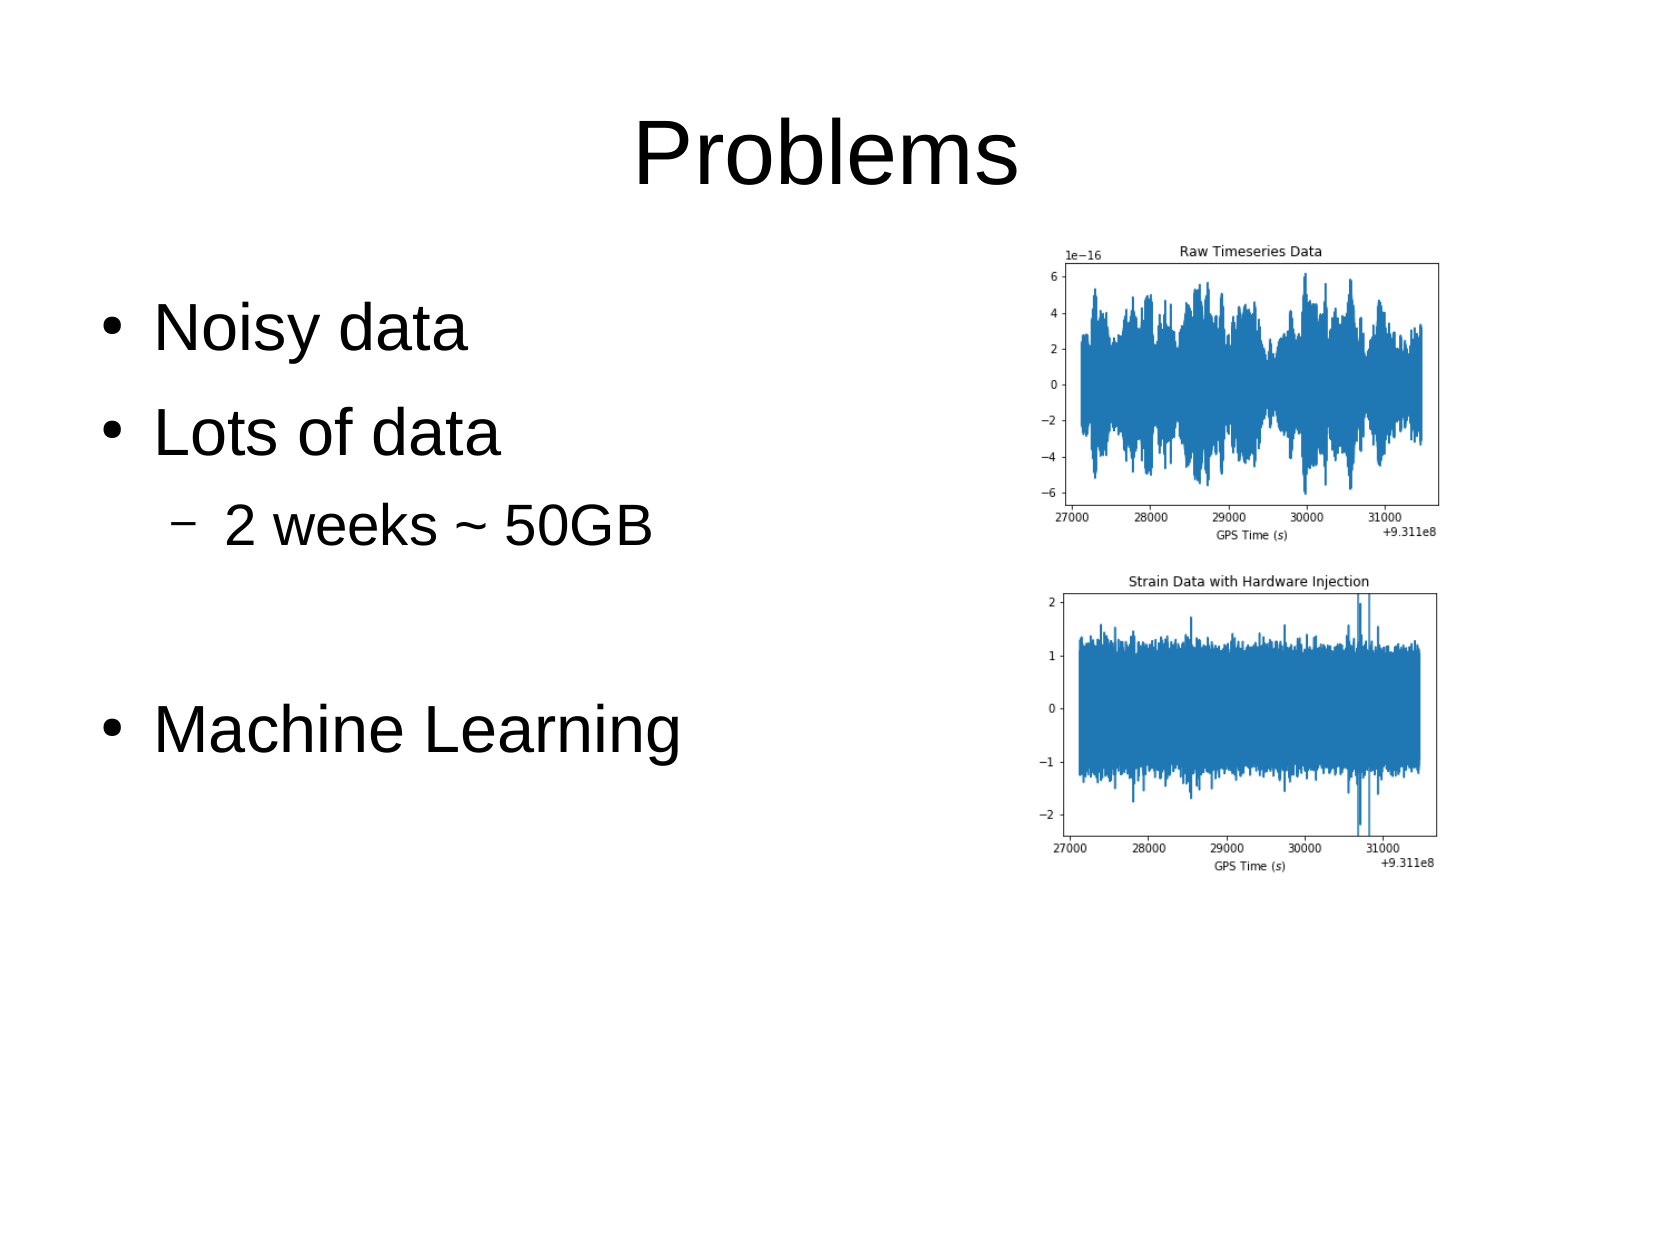

# Problems
Noisy data
Lots of data
2 weeks ~ 50GB
Machine Learning